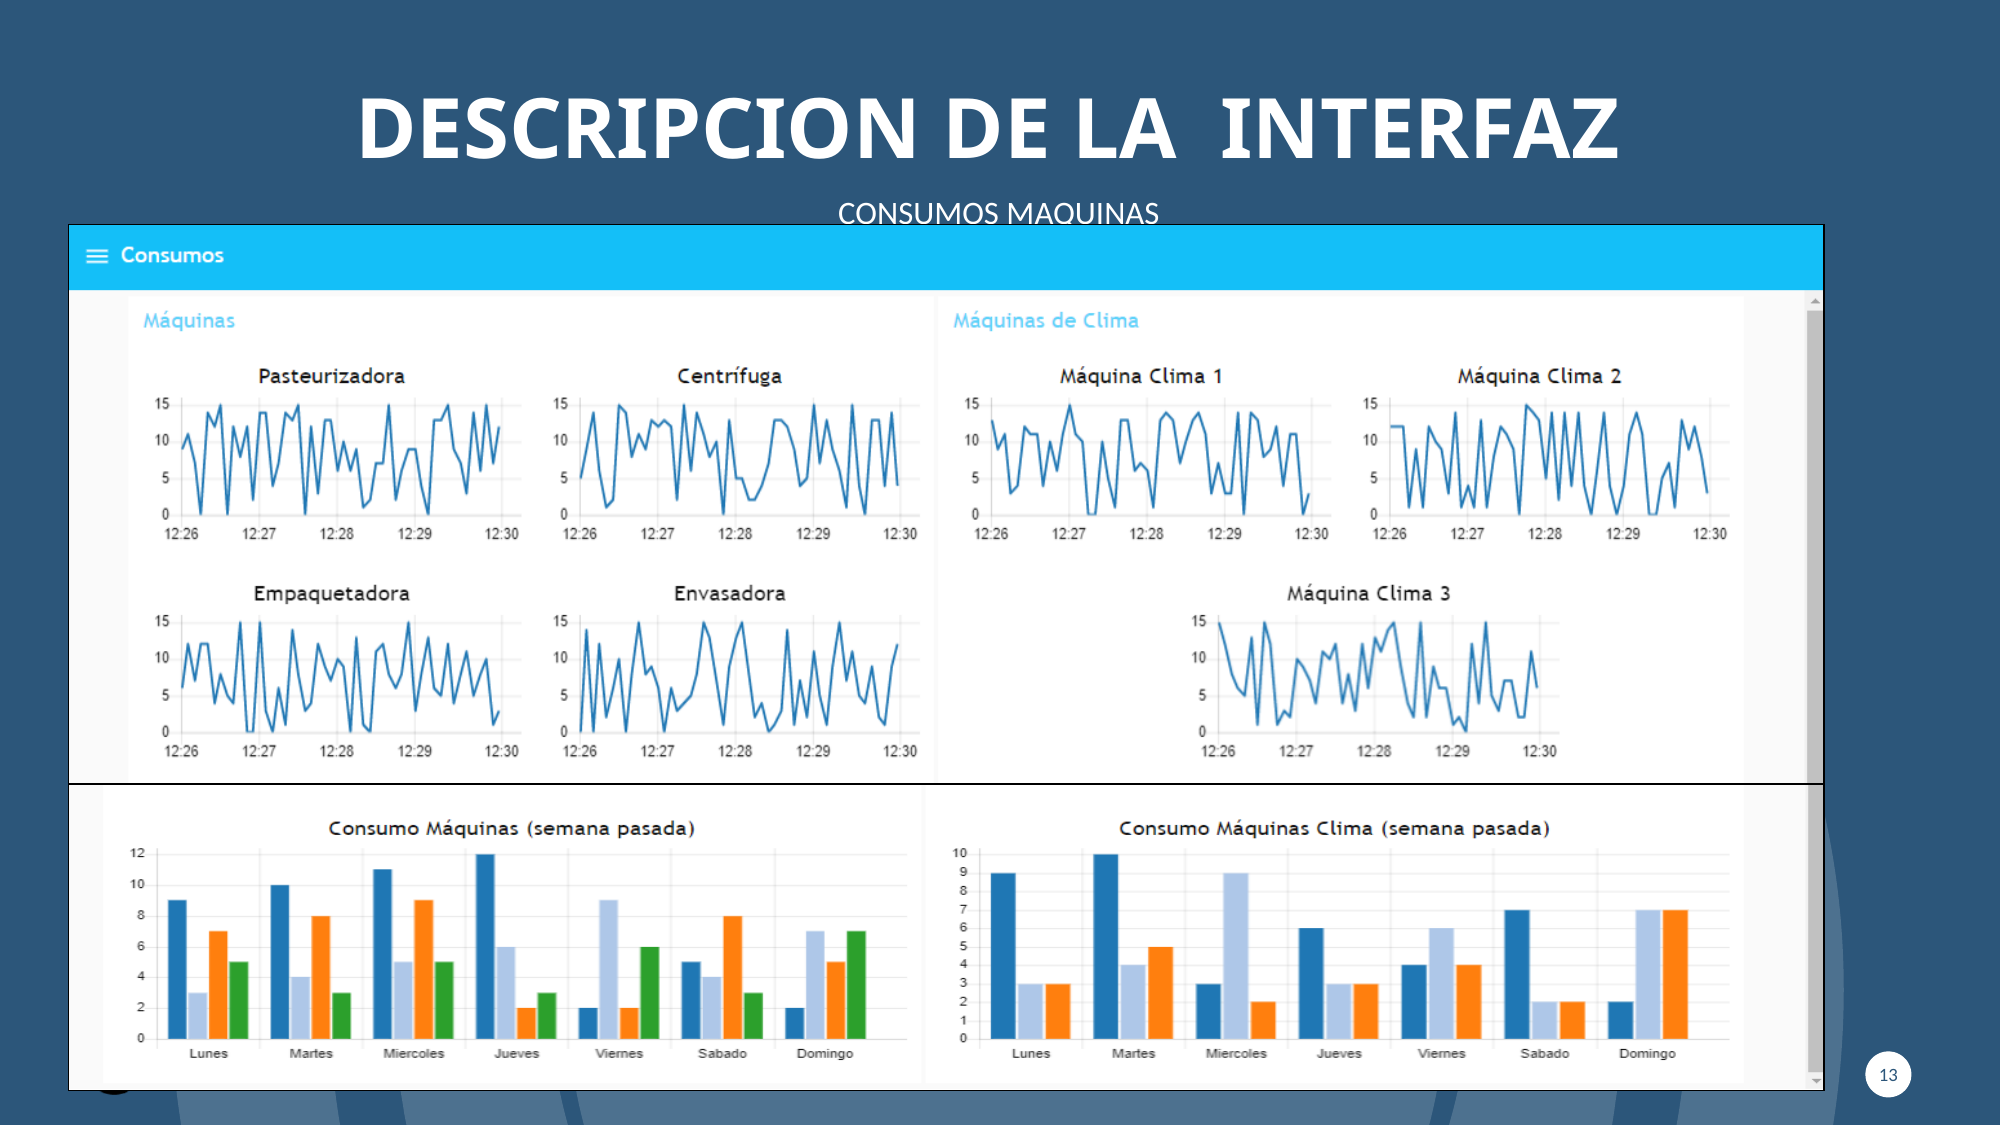

# Descripcion de la interfaz
CONSUMOS MAQUINAS